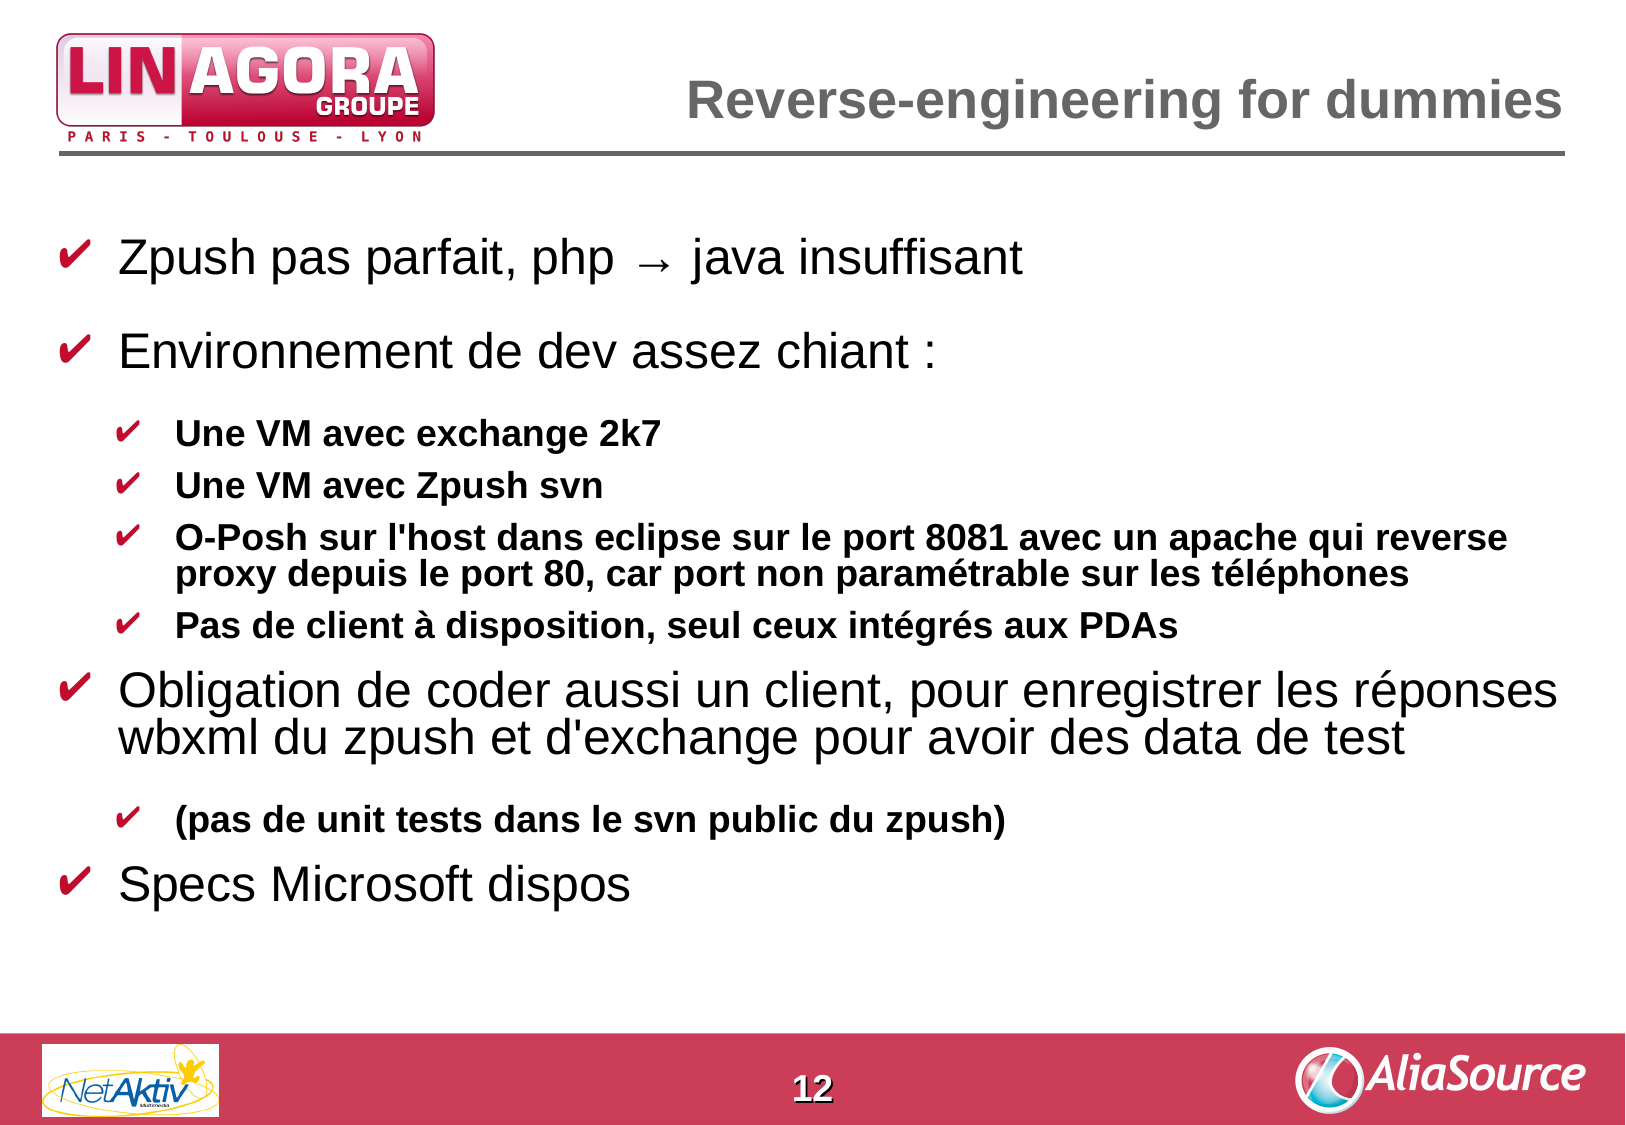

# Reverse-engineering for dummies
Zpush pas parfait, php → java insuffisant
Environnement de dev assez chiant :
Une VM avec exchange 2k7
Une VM avec Zpush svn
O-Posh sur l'host dans eclipse sur le port 8081 avec un apache qui reverse proxy depuis le port 80, car port non paramétrable sur les téléphones
Pas de client à disposition, seul ceux intégrés aux PDAs
Obligation de coder aussi un client, pour enregistrer les réponses wbxml du zpush et d'exchange pour avoir des data de test
(pas de unit tests dans le svn public du zpush)
Specs Microsoft dispos